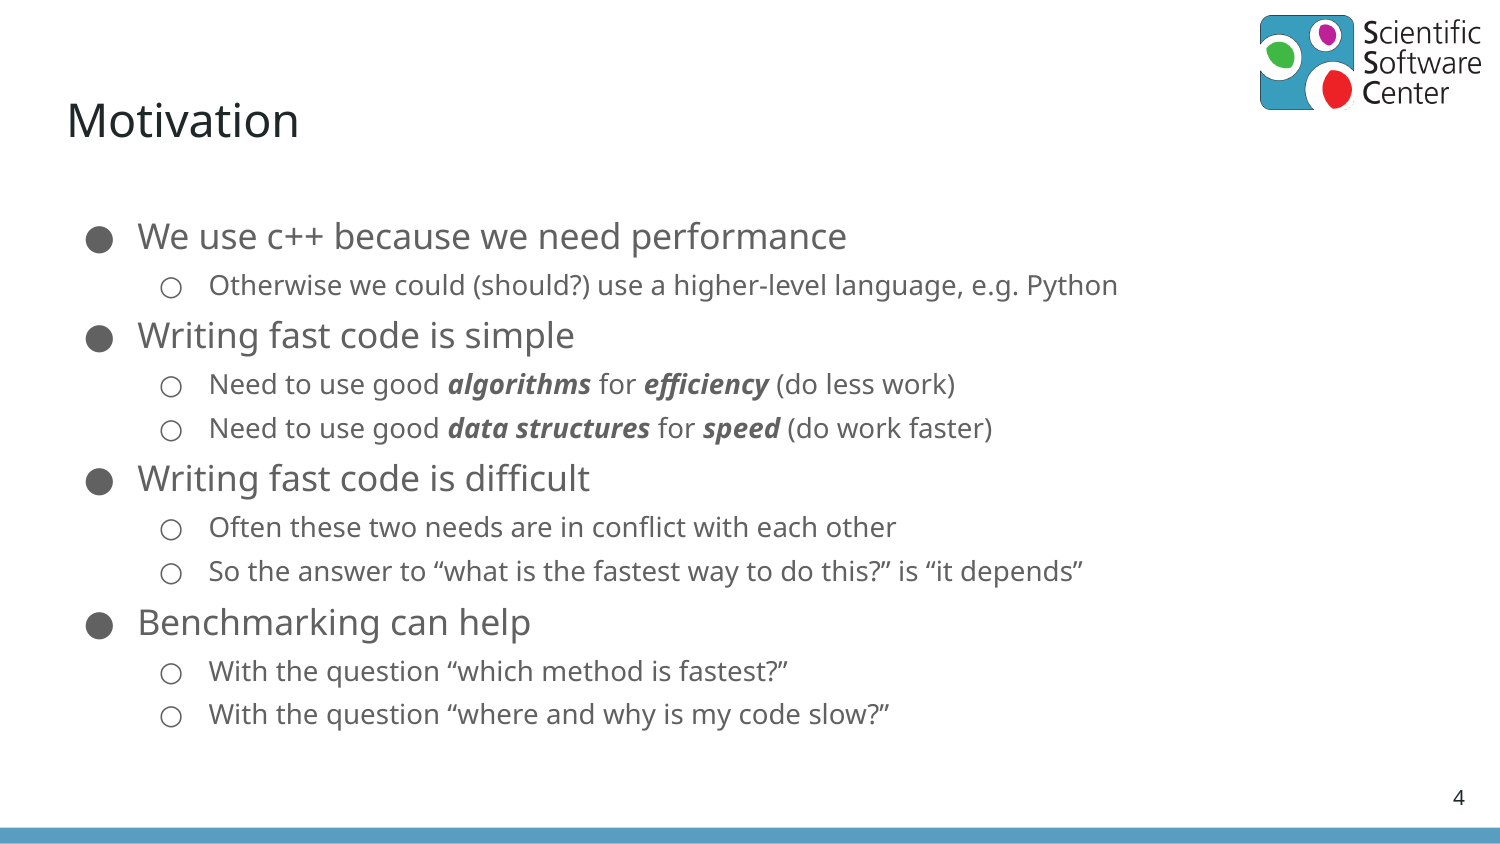

# Motivation
We use c++ because we need performance
Otherwise we could (should?) use a higher-level language, e.g. Python
Writing fast code is simple
Need to use good algorithms for efficiency (do less work)
Need to use good data structures for speed (do work faster)
Writing fast code is difficult
Often these two needs are in conflict with each other
So the answer to “what is the fastest way to do this?” is “it depends”
Benchmarking can help
With the question “which method is fastest?”
With the question “where and why is my code slow?”